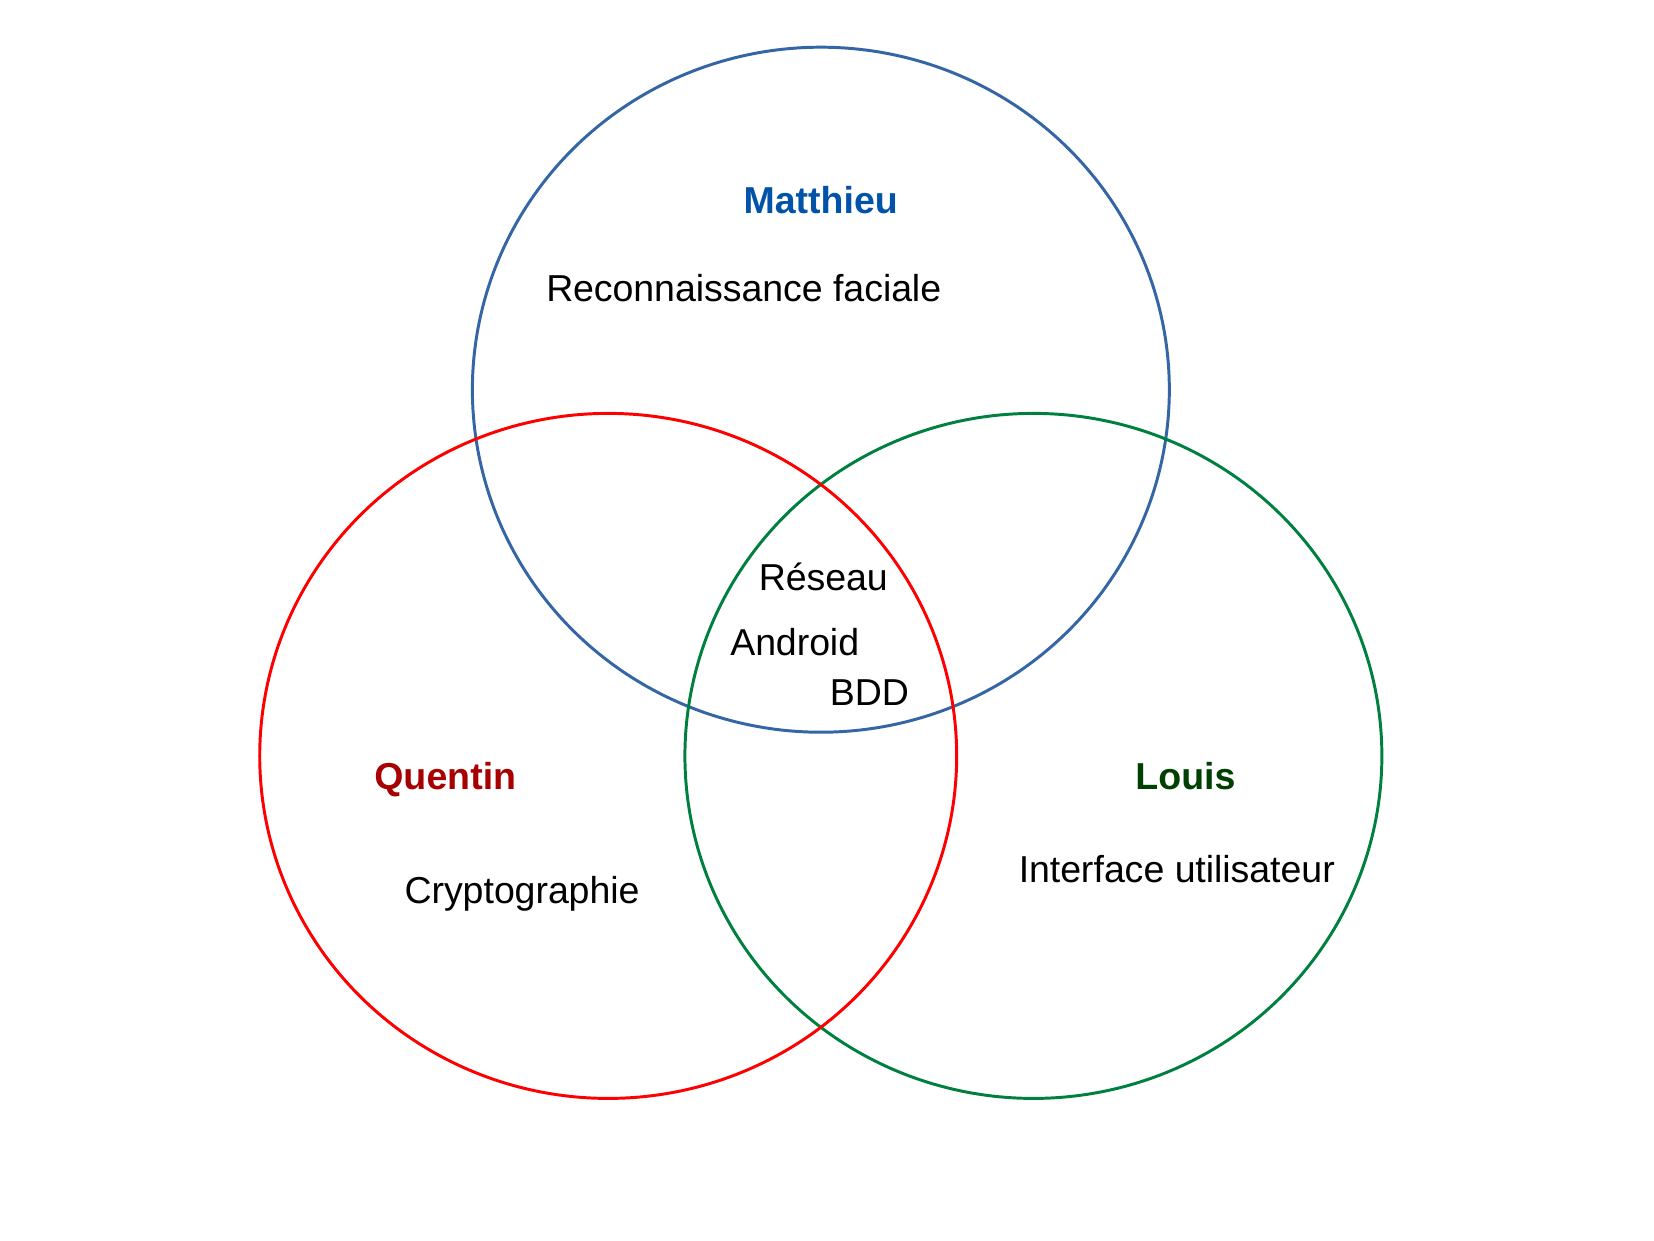

Matthieu
Reconnaissance faciale
Quentin
 Louis
Réseau
Android
BDD
Interface utilisateur
Cryptographie